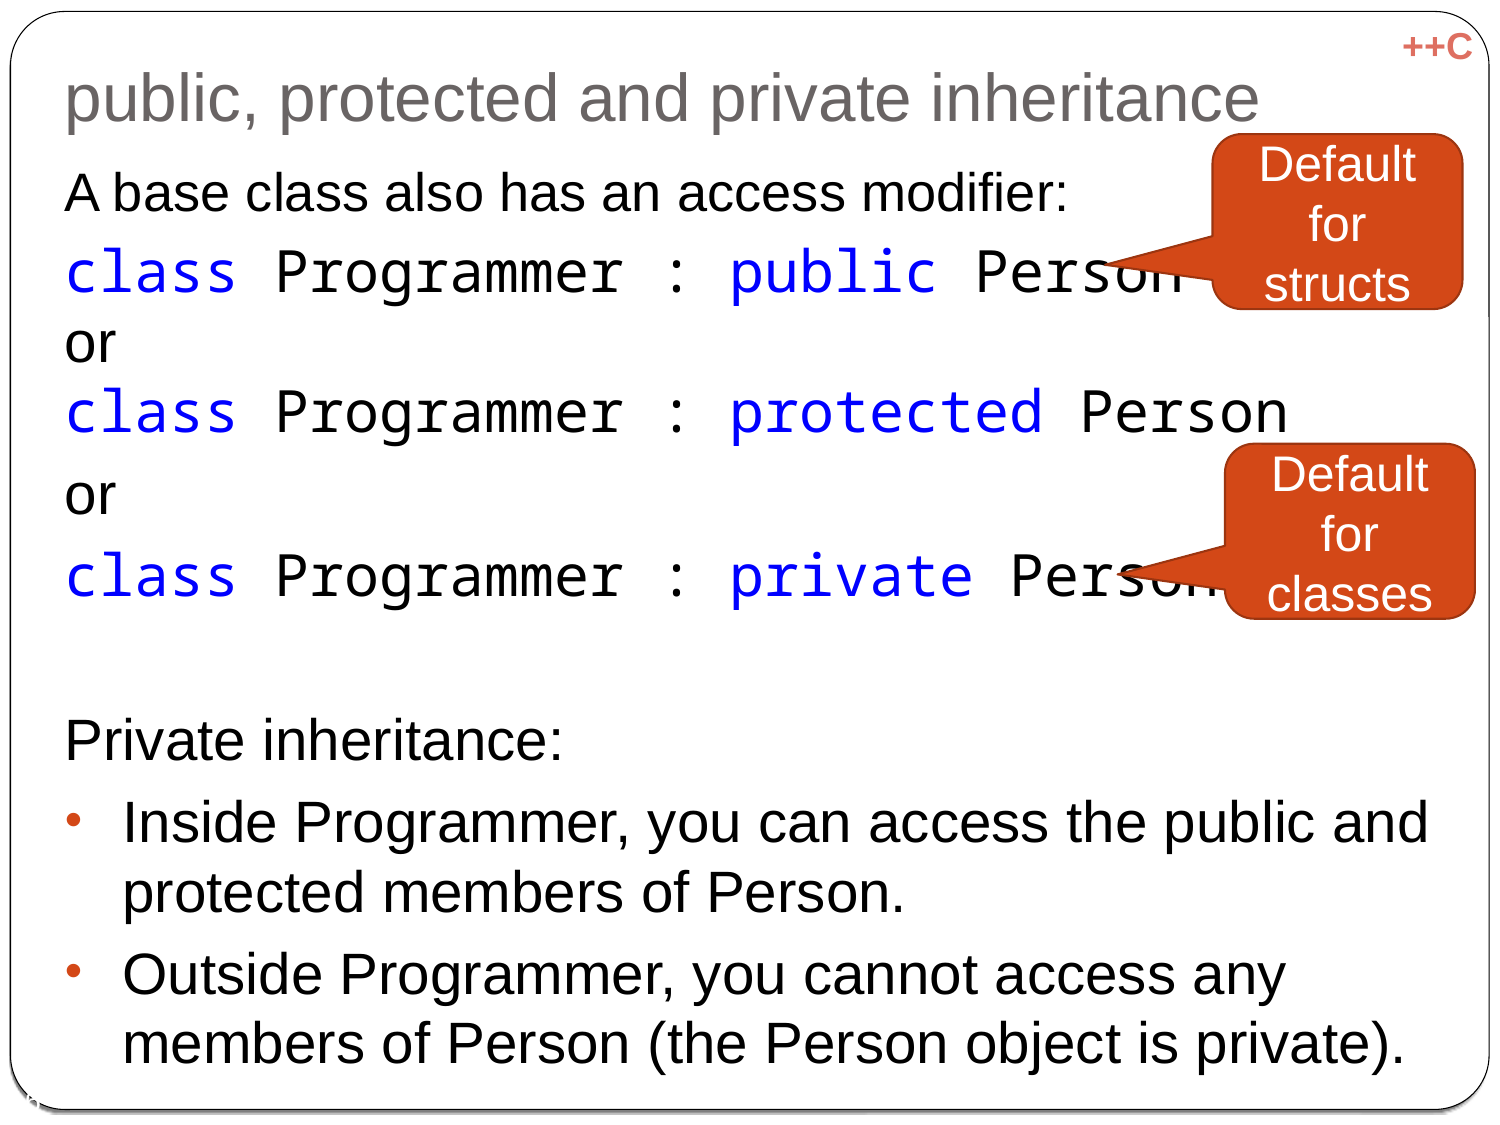

# public, protected and private inheritance
Default for structs
A base class also has an access modifier:
class Programmer : public Person
or
class Programmer : protected Person
or
class Programmer : private Person
Private inheritance:
Inside Programmer, you can access the public and protected members of Person.
Outside Programmer, you cannot access any members of Person (the Person object is private).
Default for classes